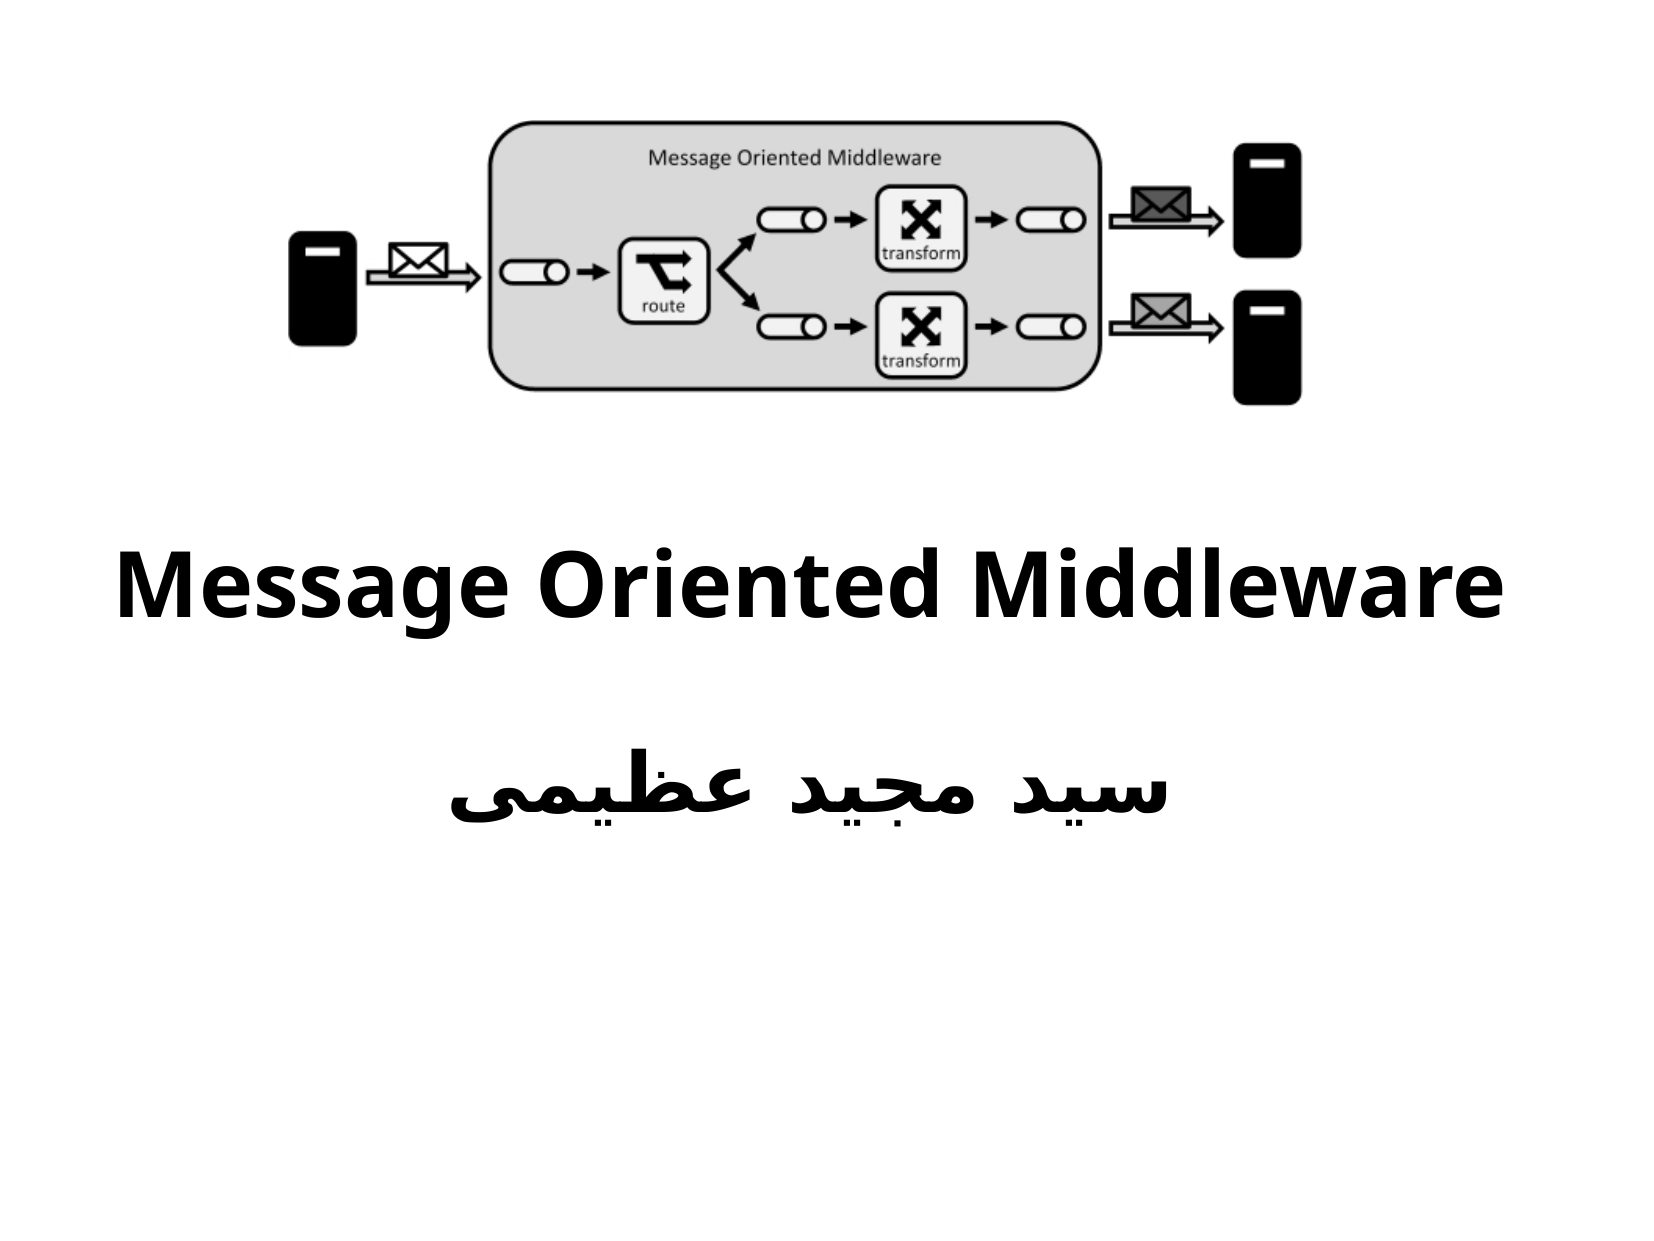

# Message Oriented Middleware
سید مجید عظیمی